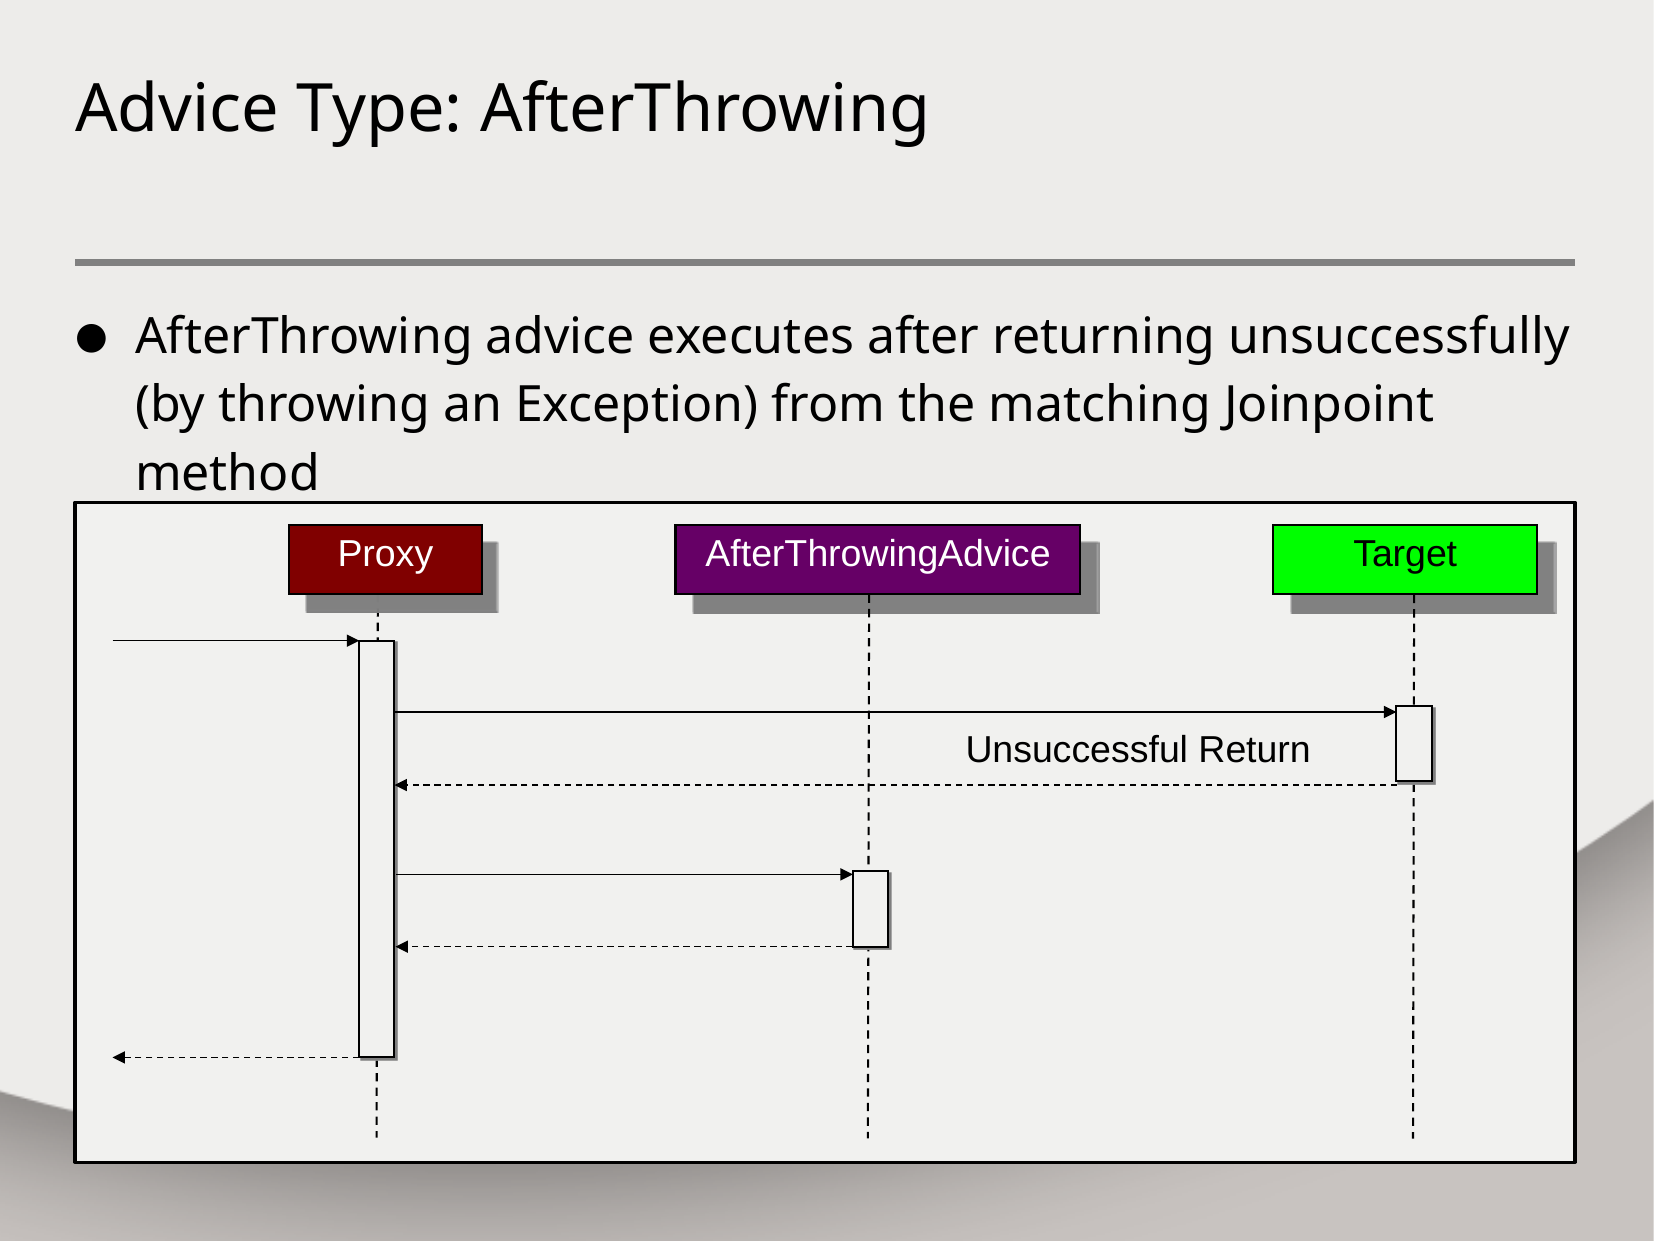

# Advice Type: AfterThrowing
AfterThrowing advice executes after returning unsuccessfully (by throwing an Exception) from the matching Joinpoint method
Proxy
AfterThrowingAdvice
Target
Unsuccessful Return